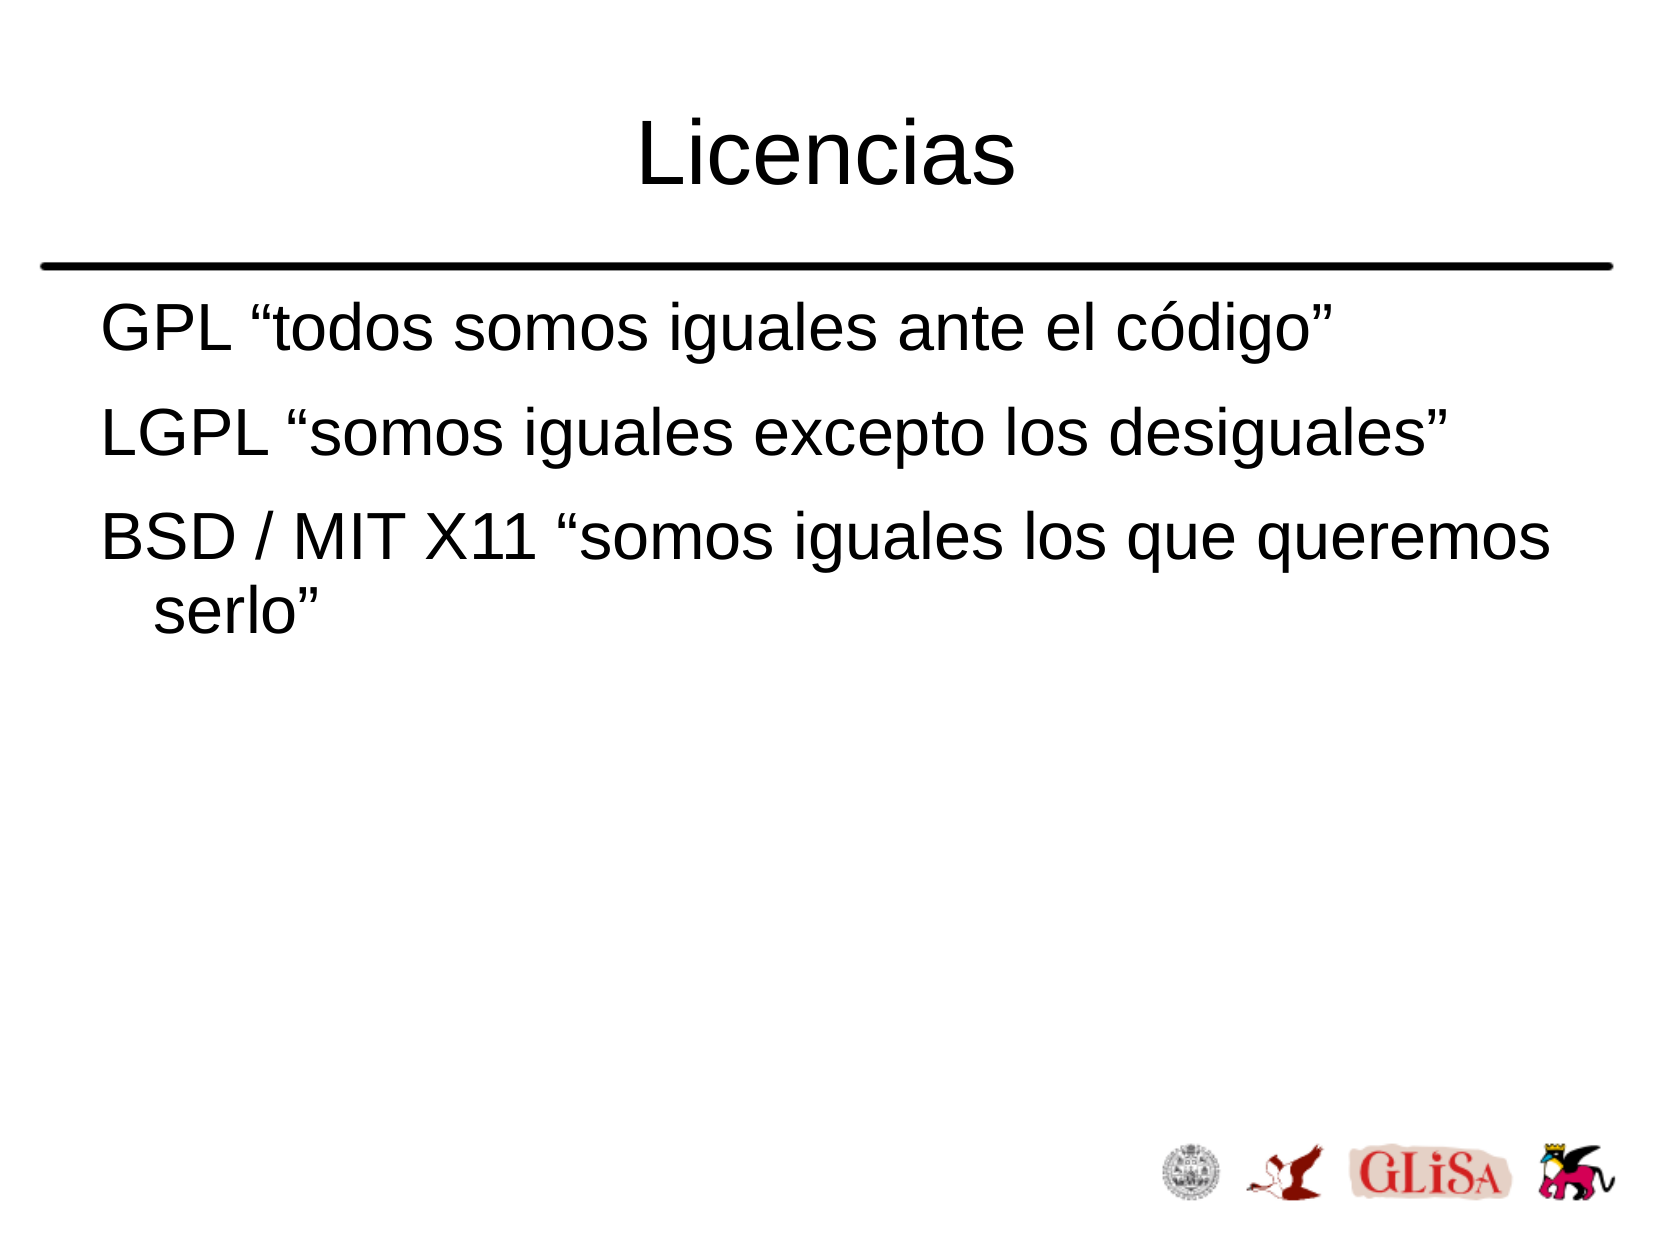

# Licencias
GPL “todos somos iguales ante el código”
LGPL “somos iguales excepto los desiguales”
BSD / MIT X11 “somos iguales los que queremos serlo”